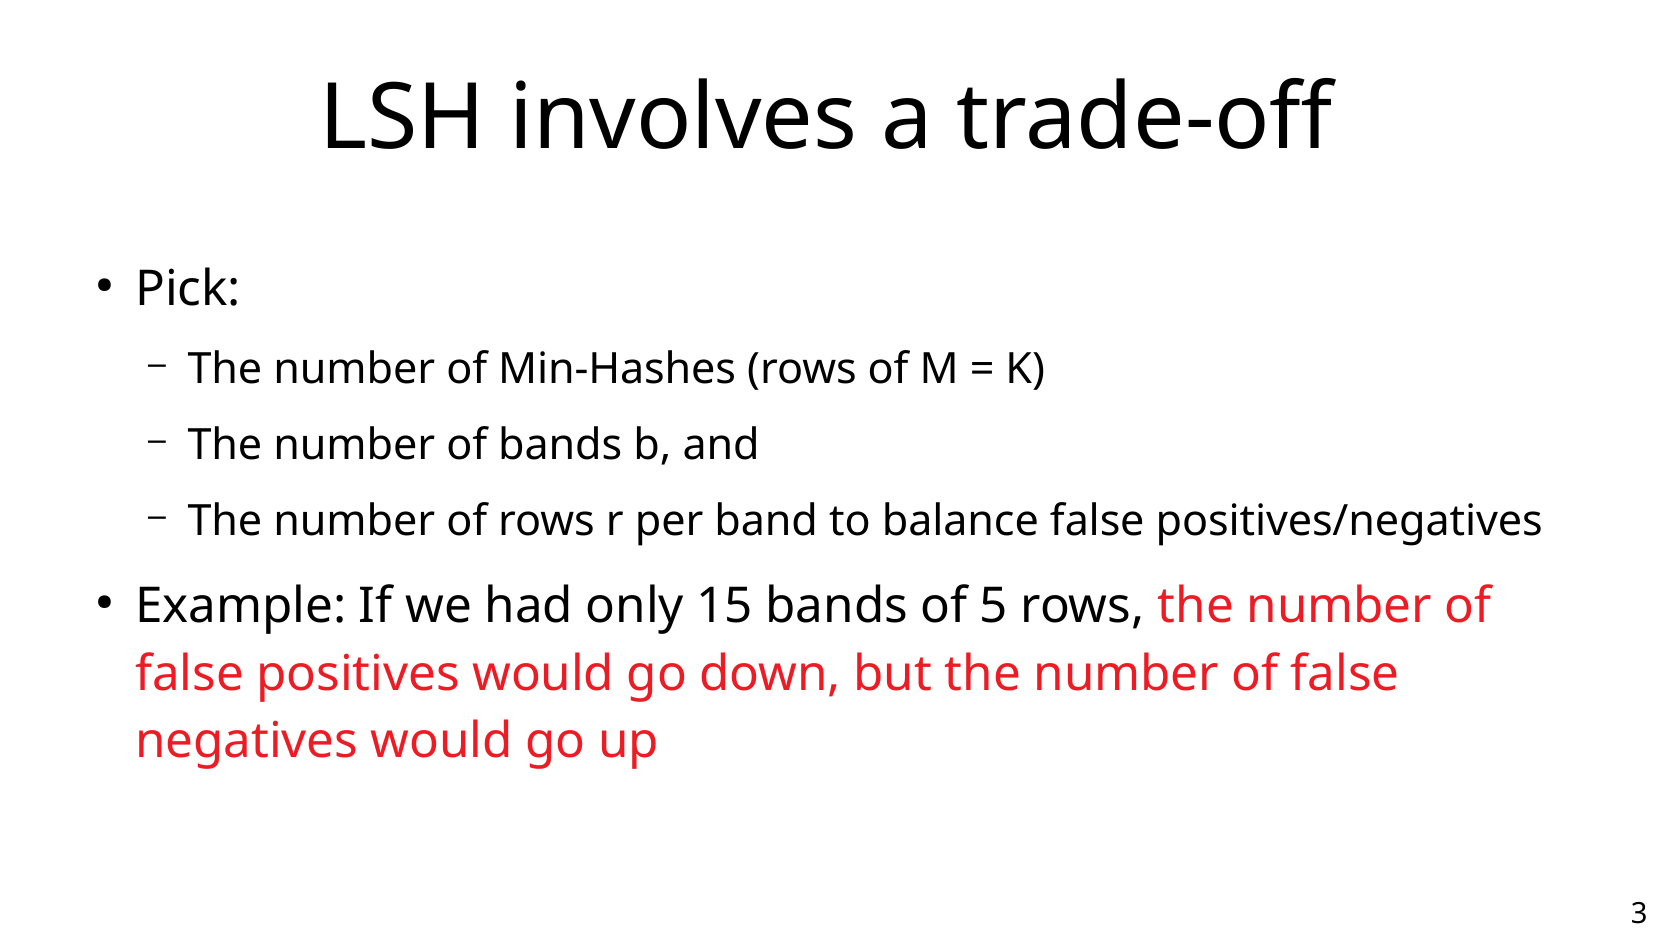

# LSH involves a trade-off
Pick:
The number of Min-Hashes (rows of M = K)
The number of bands b, and
The number of rows r per band to balance false positives/negatives
Example: If we had only 15 bands of 5 rows, the number of false positives would go down, but the number of false negatives would go up
3